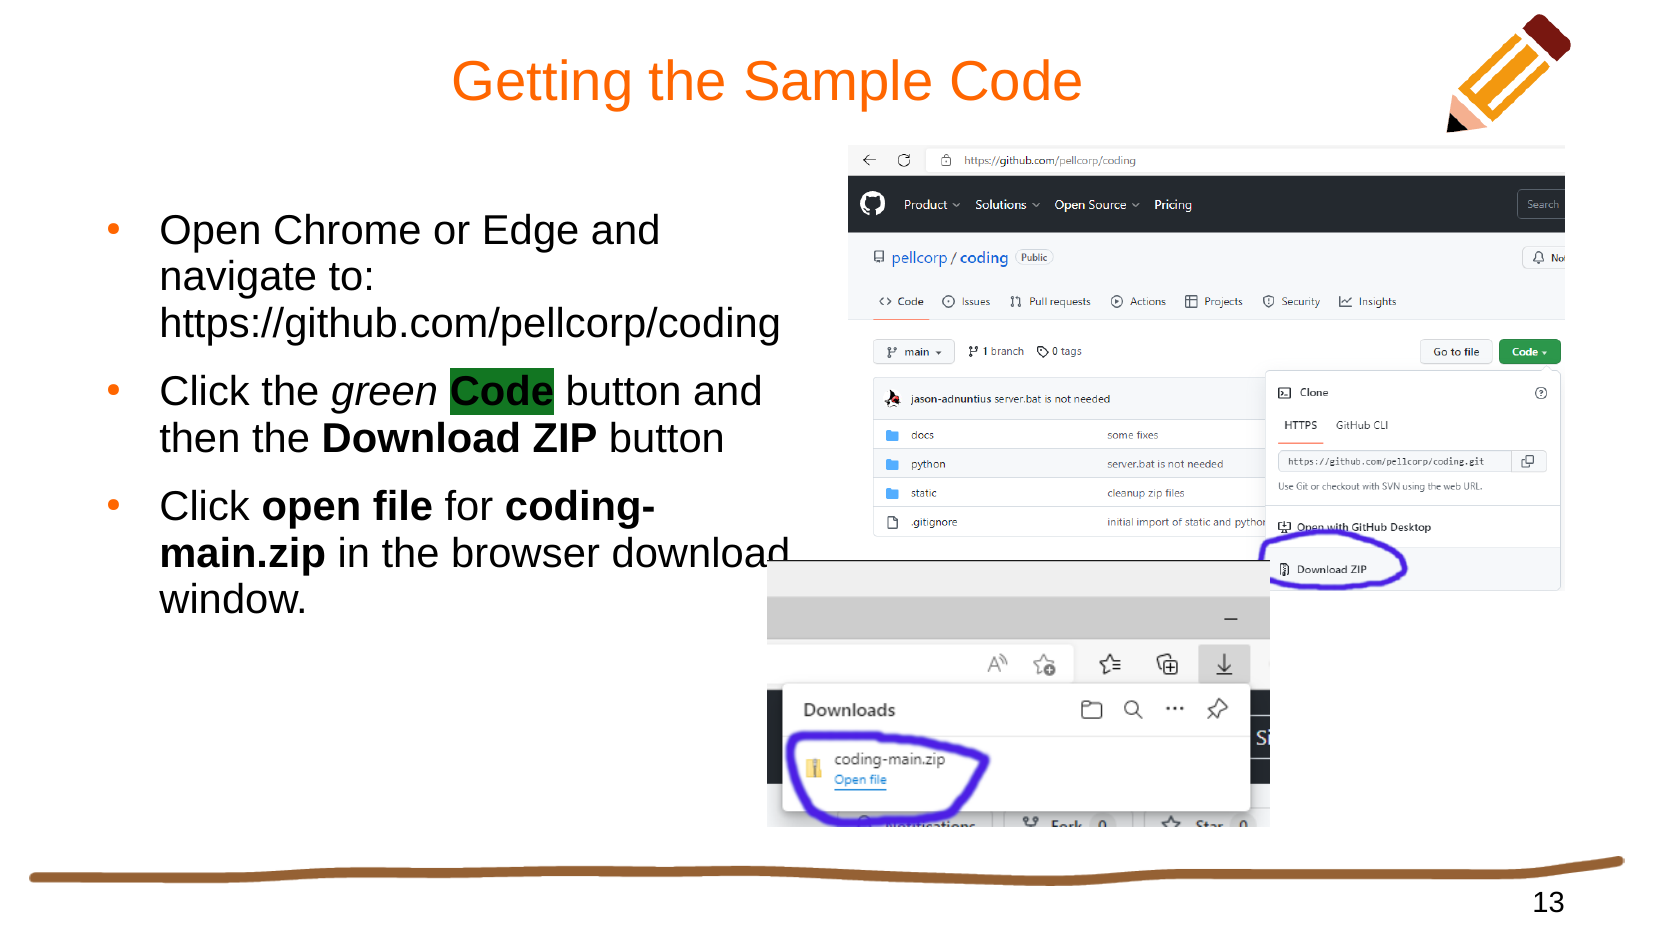

# Getting the Sample Code
Open Chrome or Edge and navigate to: https://github.com/pellcorp/coding
Click the green Code button and then the Download ZIP button
Click open file for coding-main.zip in the browser download window.
13